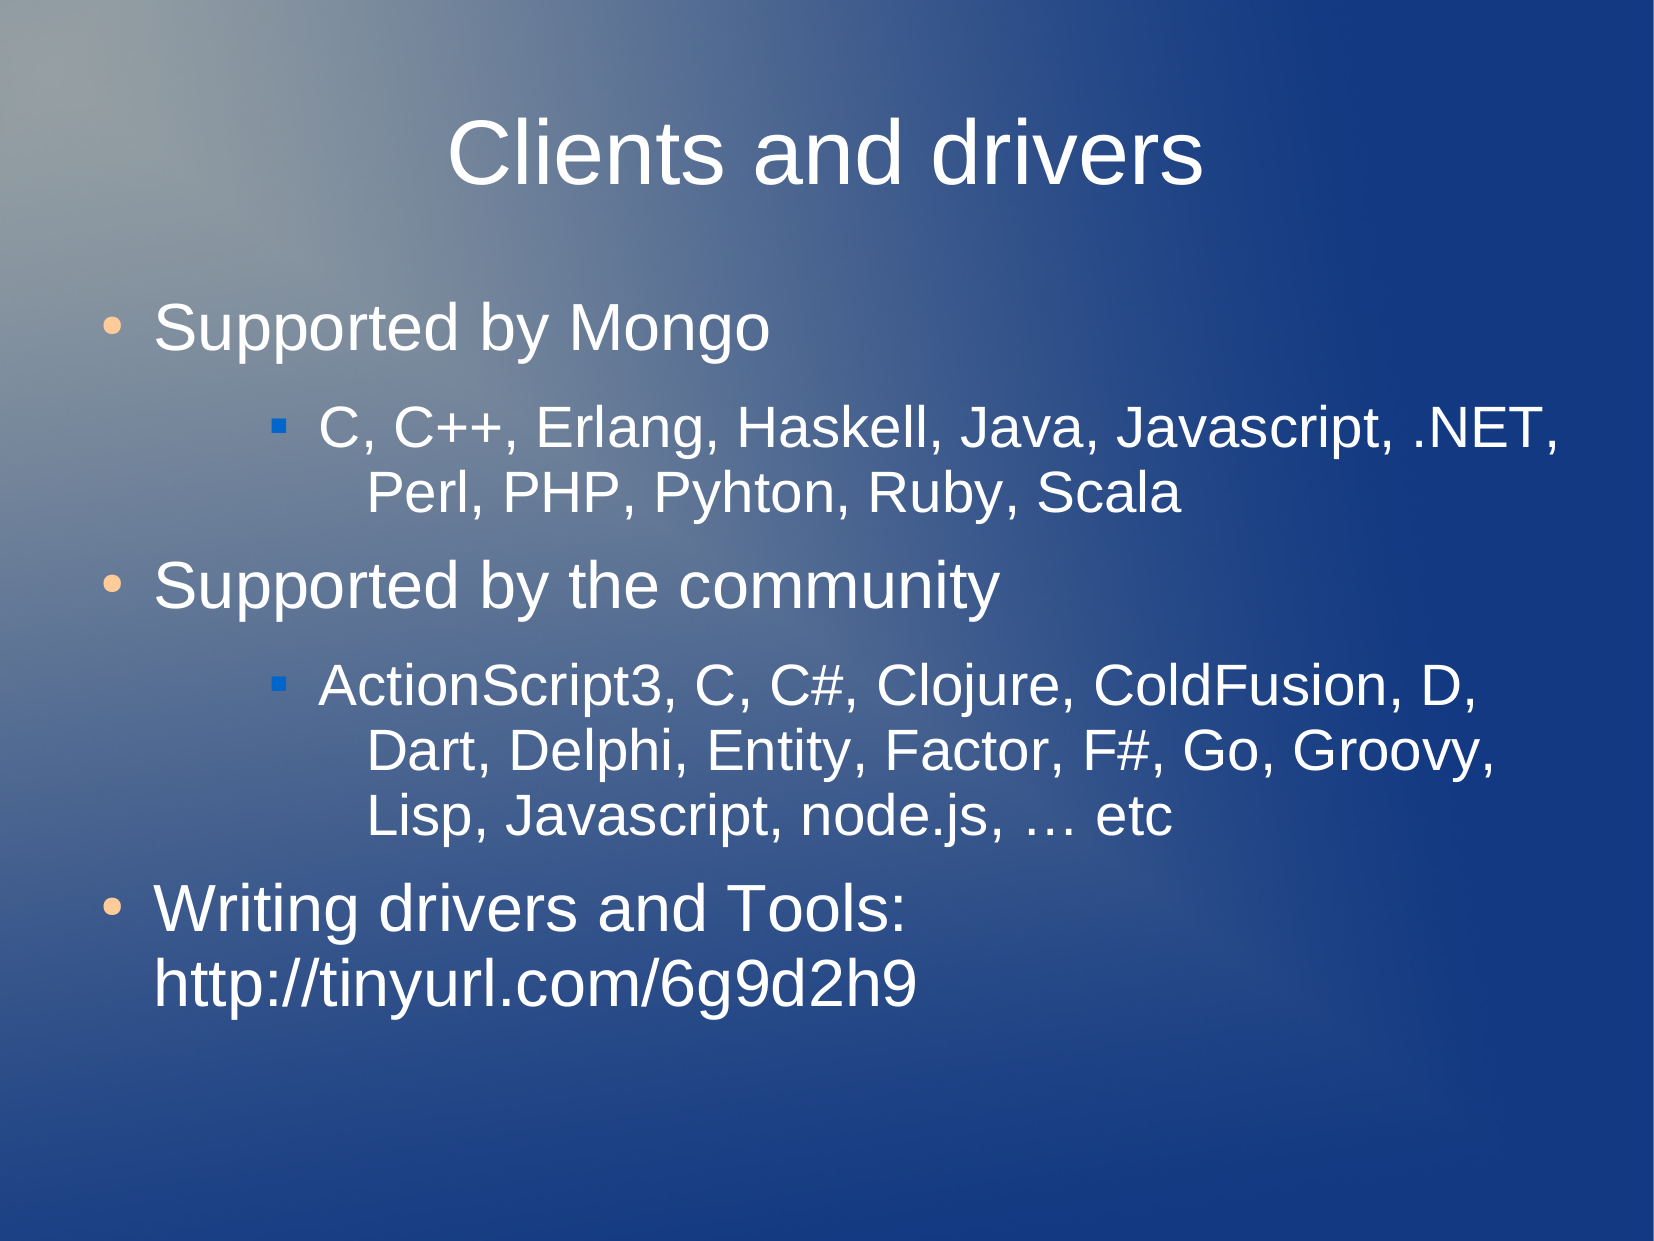

# Clients and drivers
Supported by Mongo
C, C++, Erlang, Haskell, Java, Javascript, .NET, Perl, PHP, Pyhton, Ruby, Scala
Supported by the community
ActionScript3, C, C#, Clojure, ColdFusion, D, Dart, Delphi, Entity, Factor, F#, Go, Groovy, Lisp, Javascript, node.js, … etc
Writing drivers and Tools: http://tinyurl.com/6g9d2h9